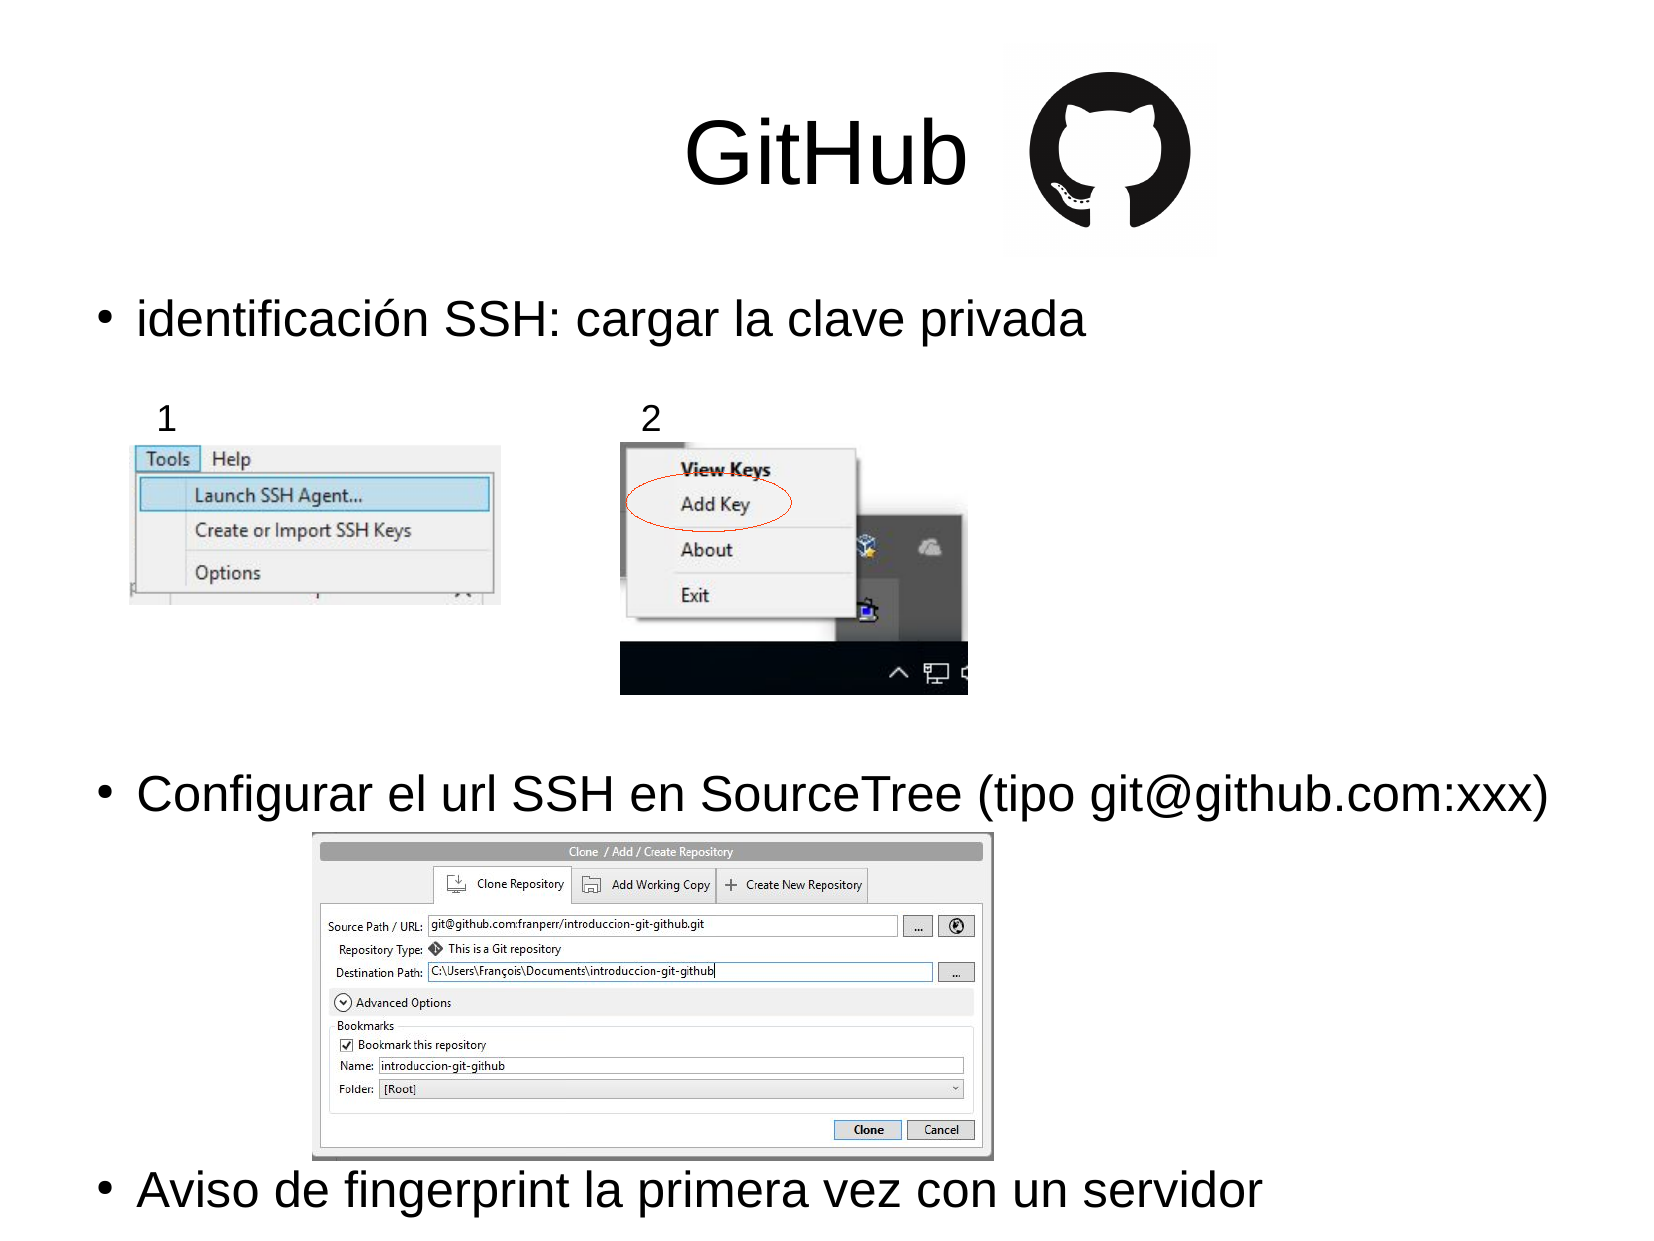

# GitHub
identificación SSH: cargar la clave privada
Configurar el url SSH en SourceTree (tipo git@github.com:xxx)
Aviso de fingerprint la primera vez con un servidor
1
2